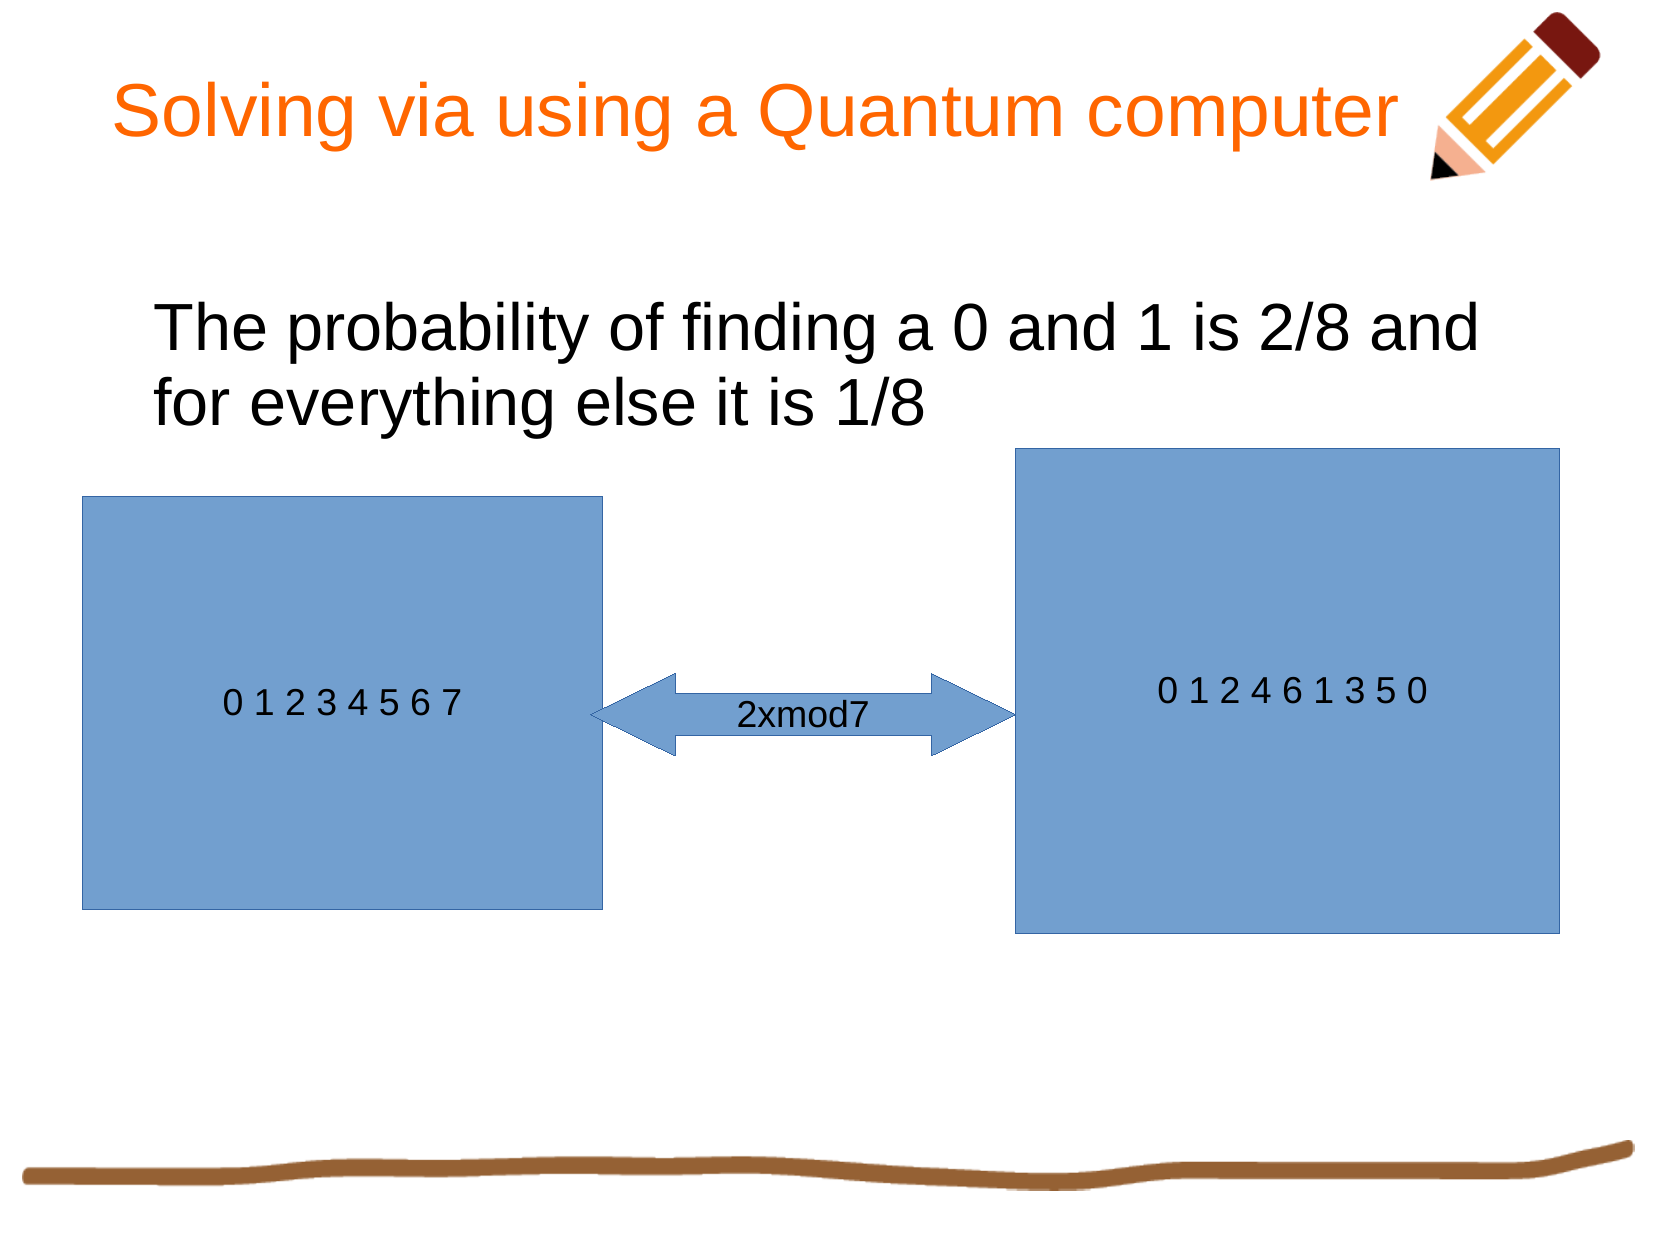

# Solving via using a Quantum computer
The probability of finding a 0 and 1 is 2/8 and for everything else it is 1/8
 0 1 2 4 6 1 3 5 0
0 1 2 3 4 5 6 7
2xmod7